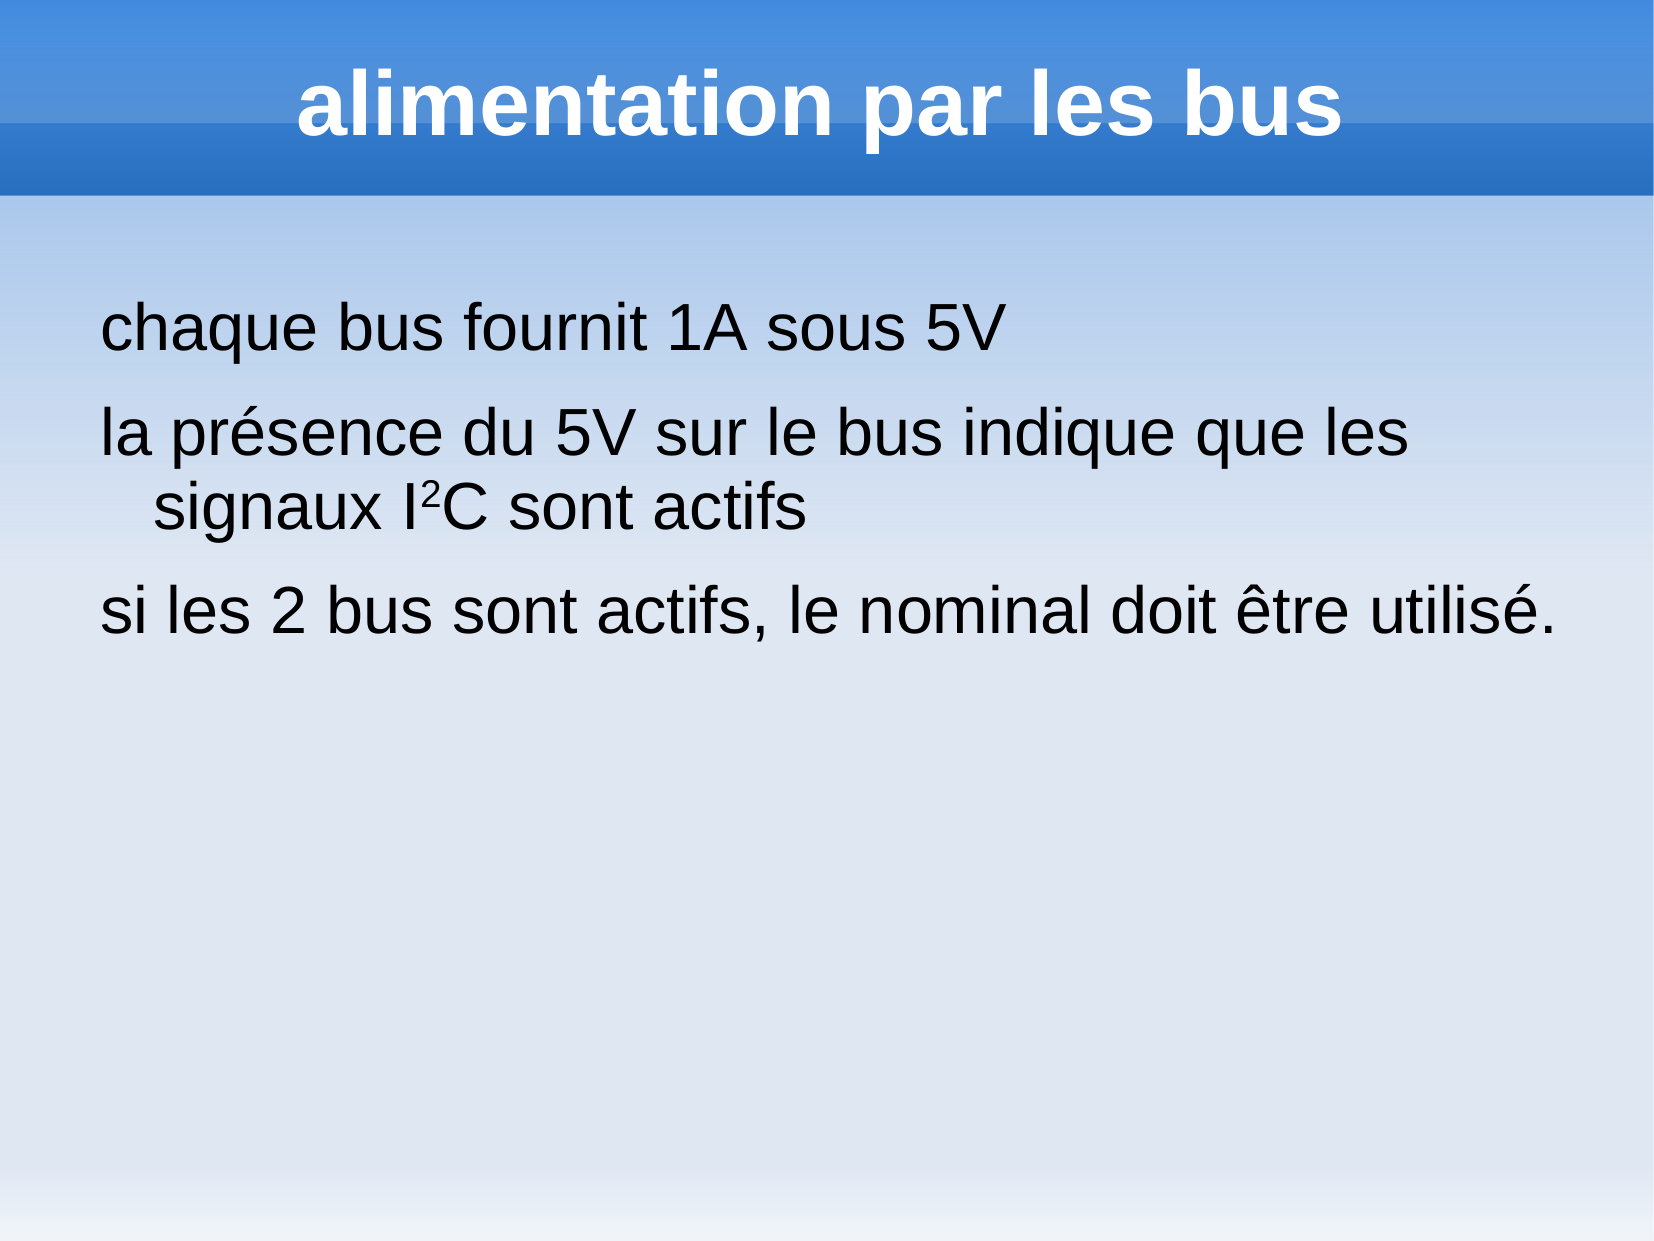

# alimentation par les bus
chaque bus fournit 1A sous 5V
la présence du 5V sur le bus indique que les signaux I2C sont actifs
si les 2 bus sont actifs, le nominal doit être utilisé.